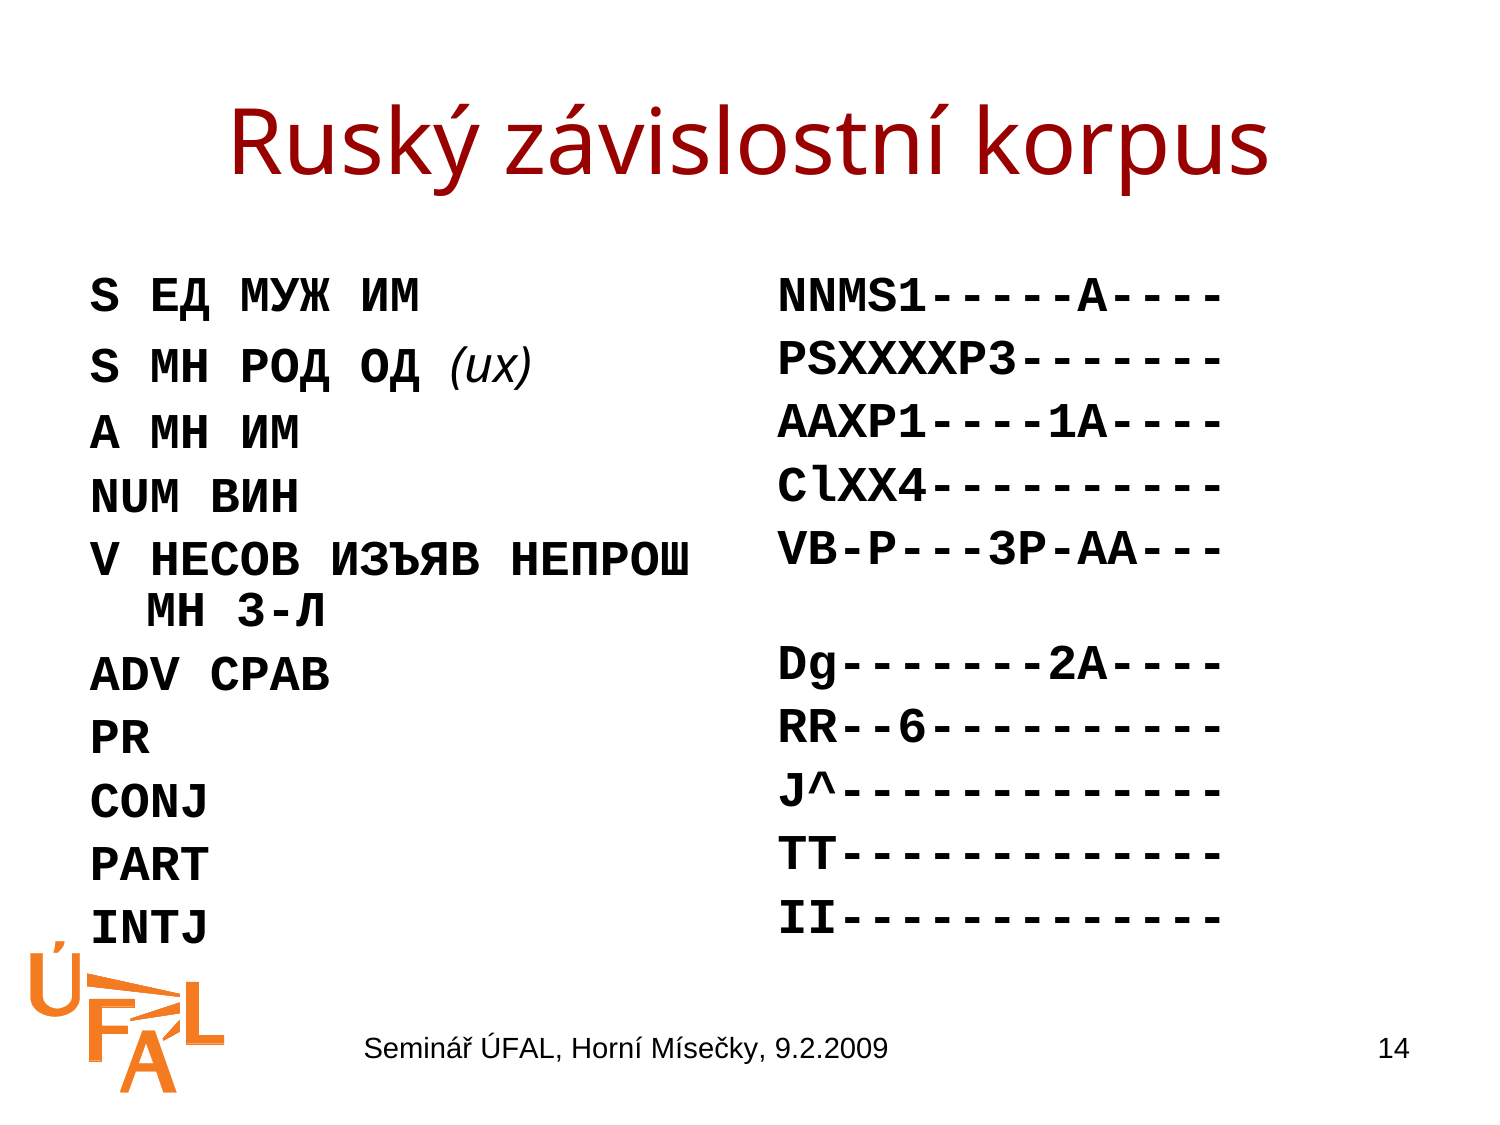

# Ruský závislostní korpus
S ЕД МУЖ ИМ
S МН РОД ОД (их)
A МН ИМ
NUM ВИН
V НЕСОВ ИЗЪЯВ НЕПРОШ МН 3-Л
ADV СРАВ
PR
CONJ
PART
INTJ
NNMS1-----A----
PSXXXXP3-------
AAXP1----1A----
ClXX4----------
VB-P---3P-AA---
Dg-------2A----
RR--6----------
J^-------------
TT-------------
II-------------
Seminář ÚFAL, Horní Mísečky, 9.2.2009
14